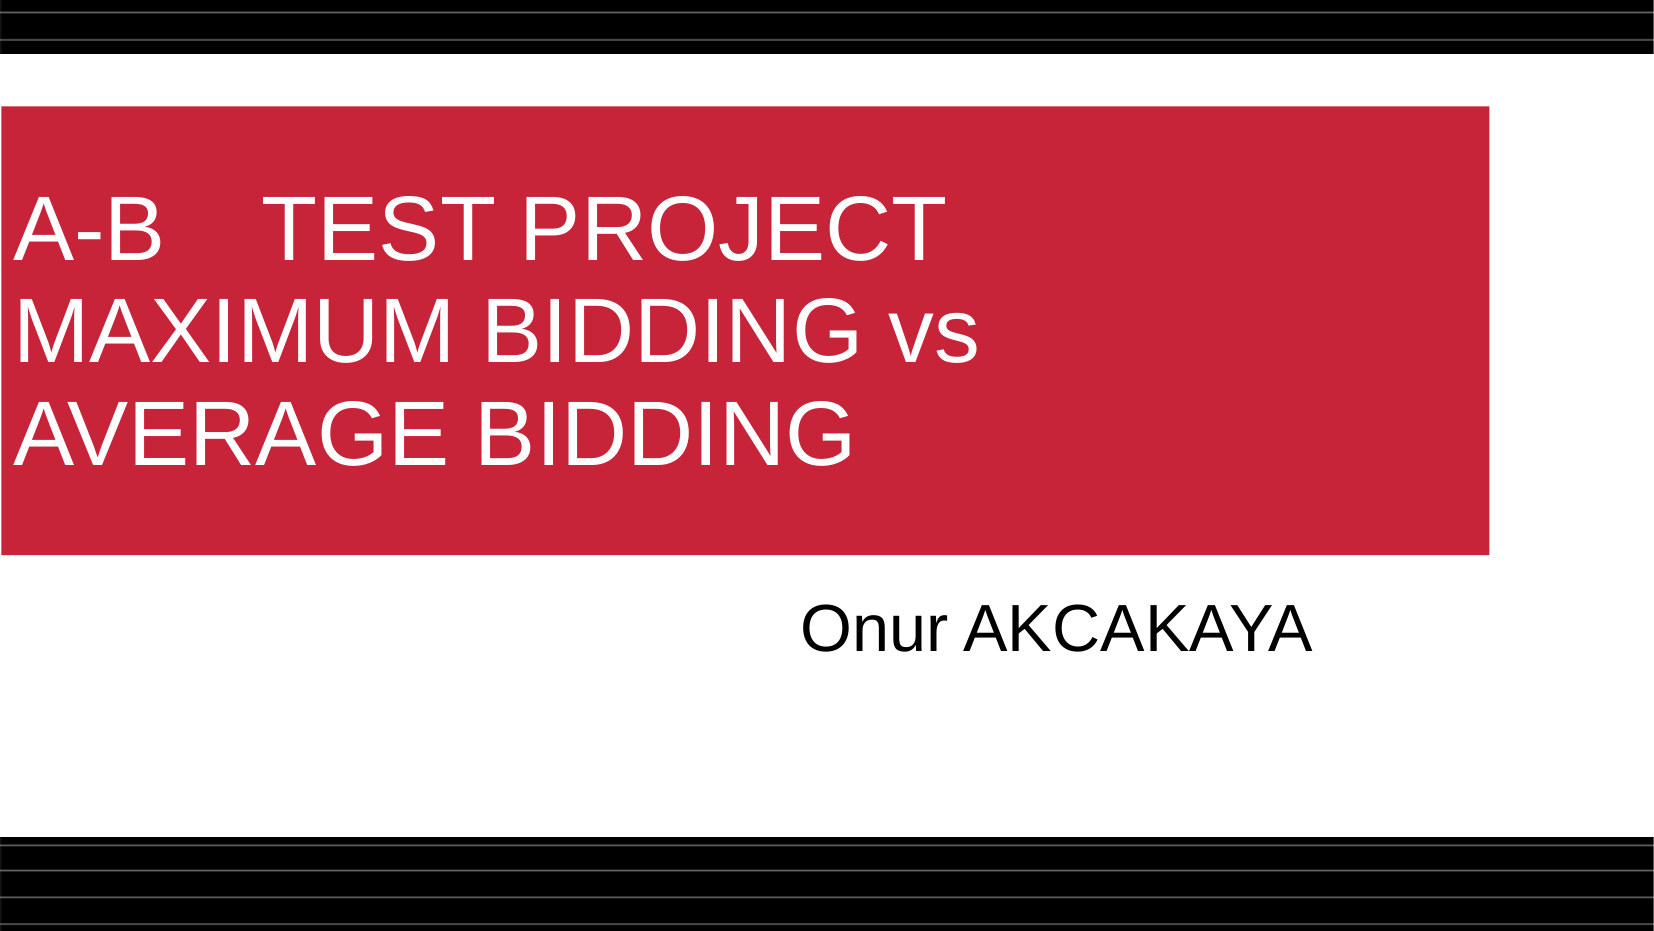

# A-B	 TEST PROJECT MAXIMUM BIDDING vs AVERAGE BIDDING
Onur AKCAKAYA